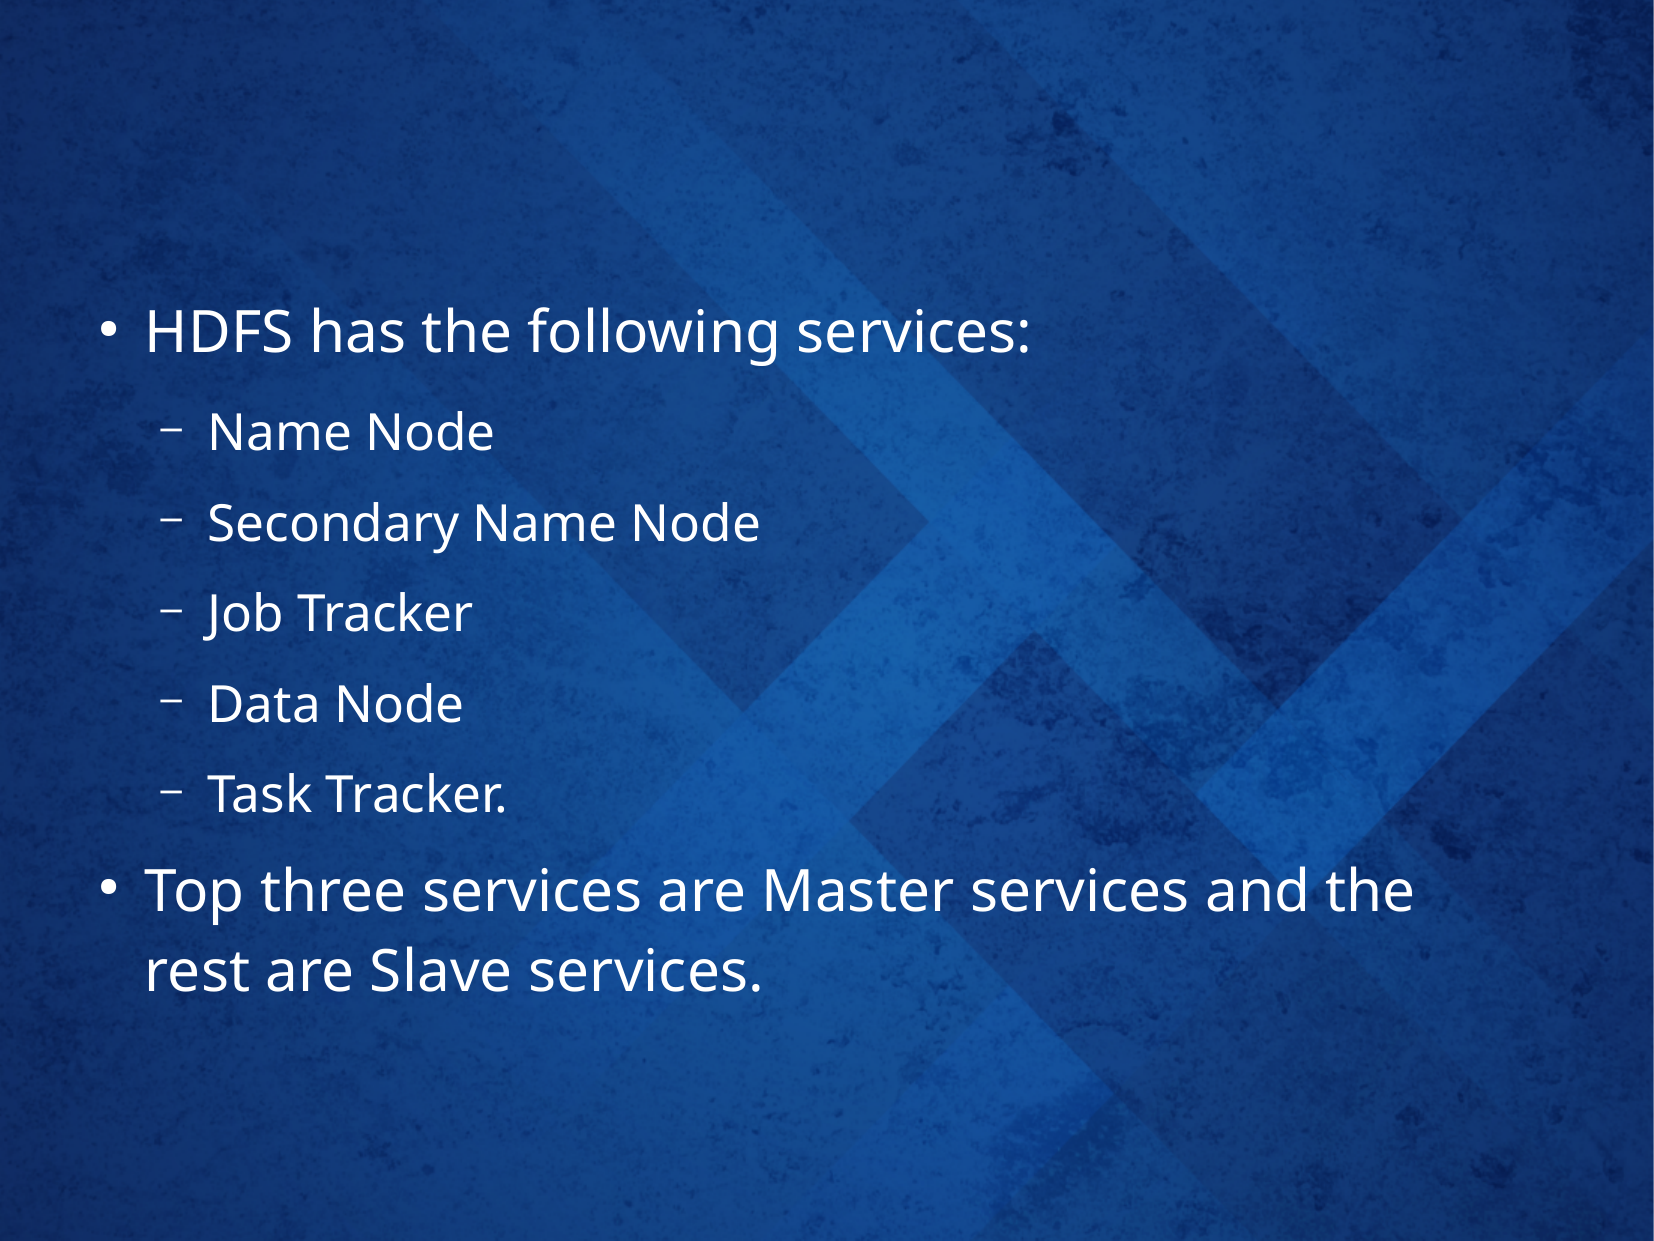

# HDFS has the following services:
Name Node
Secondary Name Node
Job Tracker
Data Node
Task Tracker.
Top three services are Master services and the rest are Slave services.